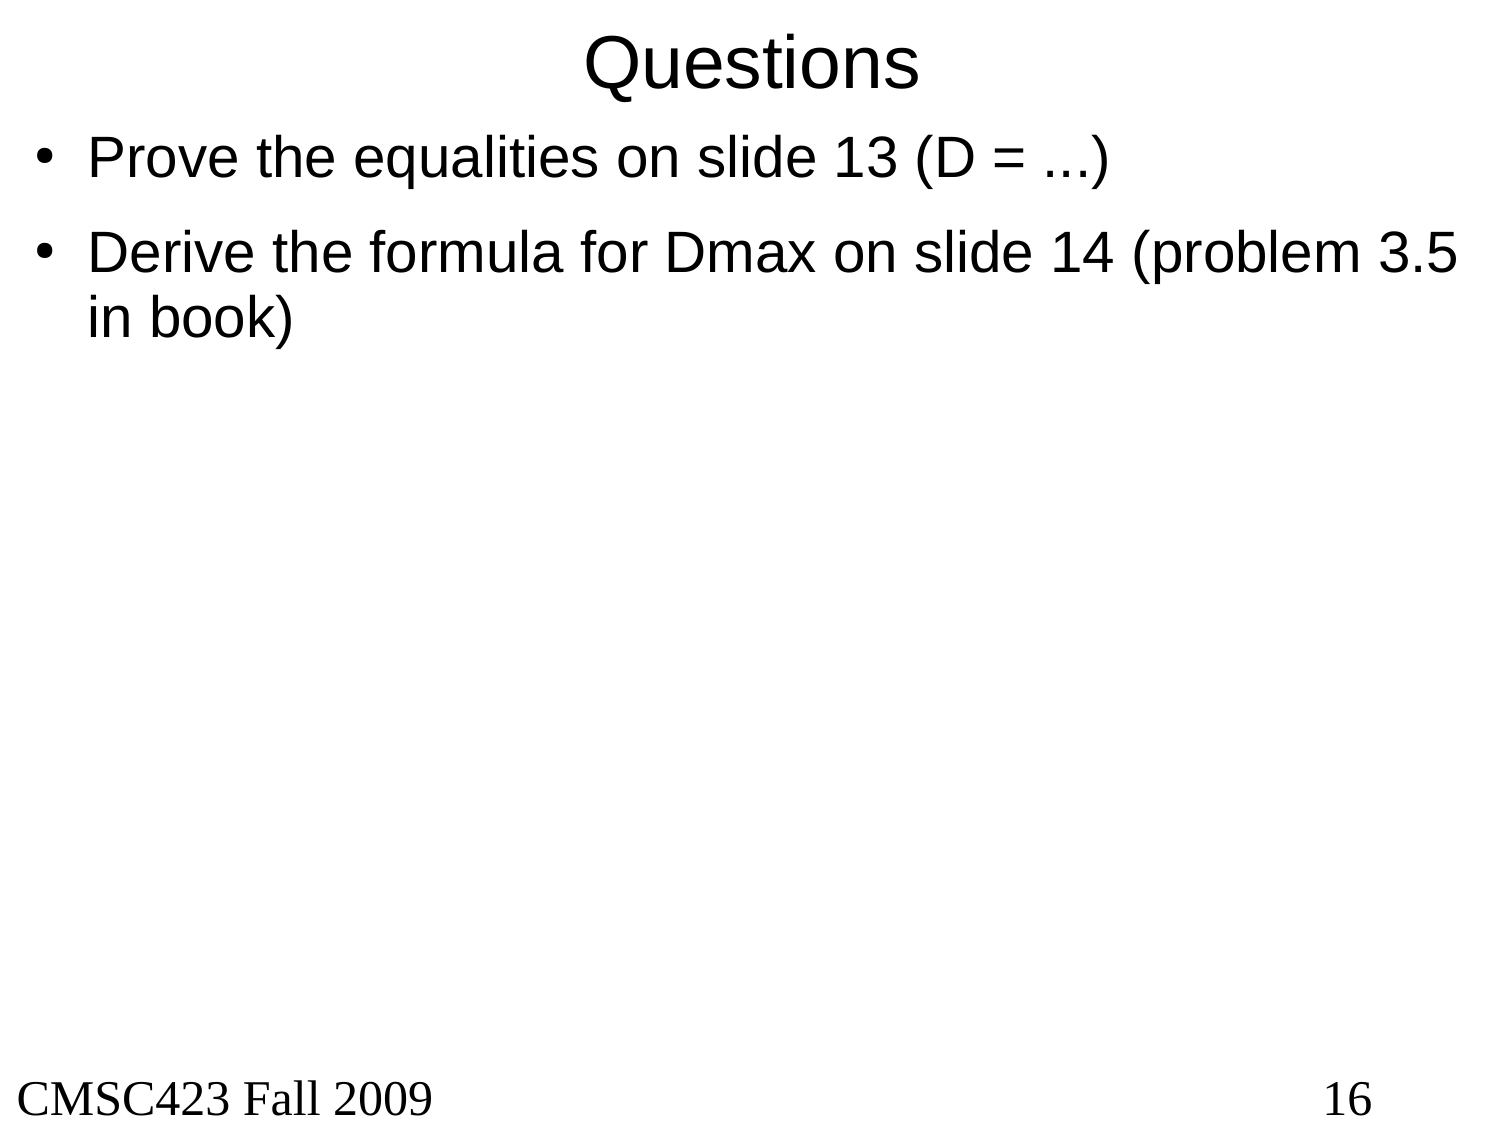

# Questions
Prove the equalities on slide 13 (D = ...)
Derive the formula for Dmax on slide 14 (problem 3.5 in book)
CMSC423 Fall 2009
16